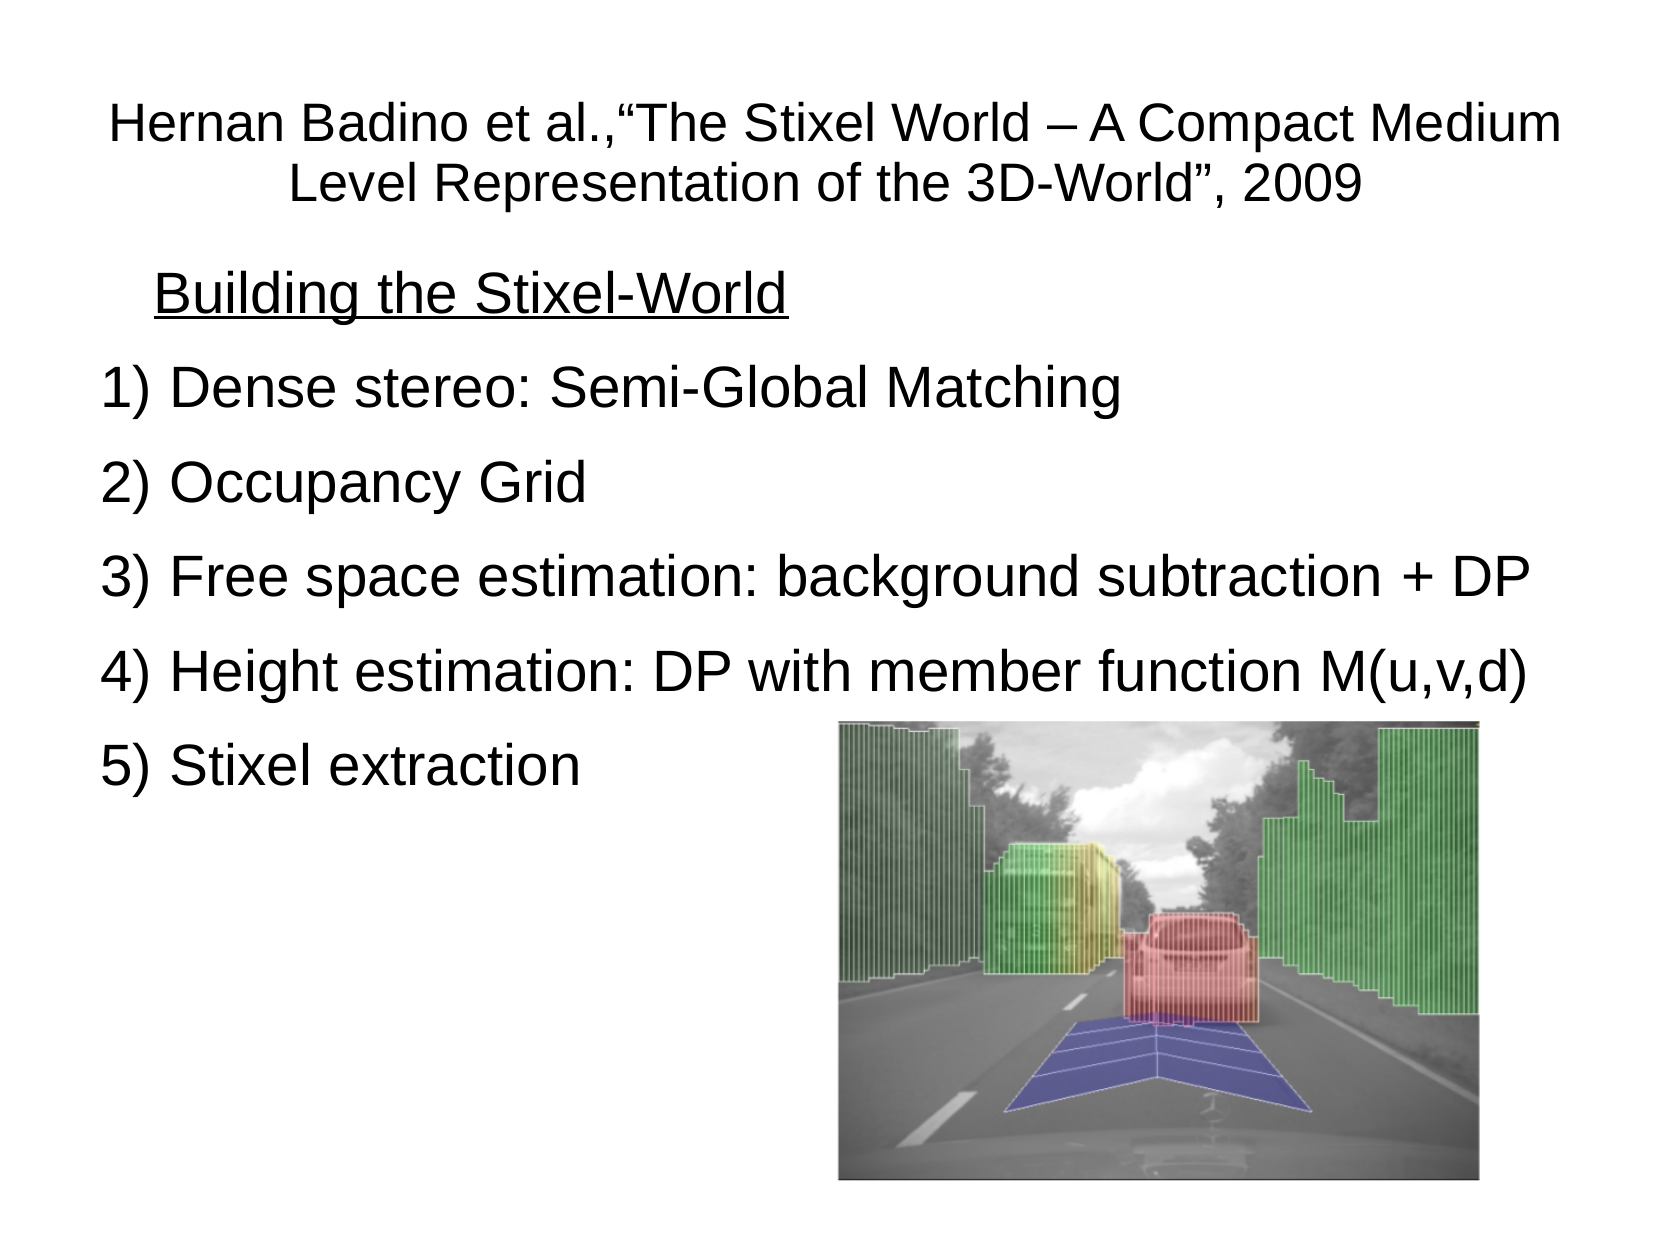

# Hernan Badino et al.,“The Stixel World – A Compact Medium Level Representation of the 3D-World”, 2009
Building the Stixel-World
 Dense stereo: Semi-Global Matching
 Occupancy Grid
 Free space estimation: background subtraction + DP
 Height estimation: DP with member function M(u,v,d)
 Stixel extraction